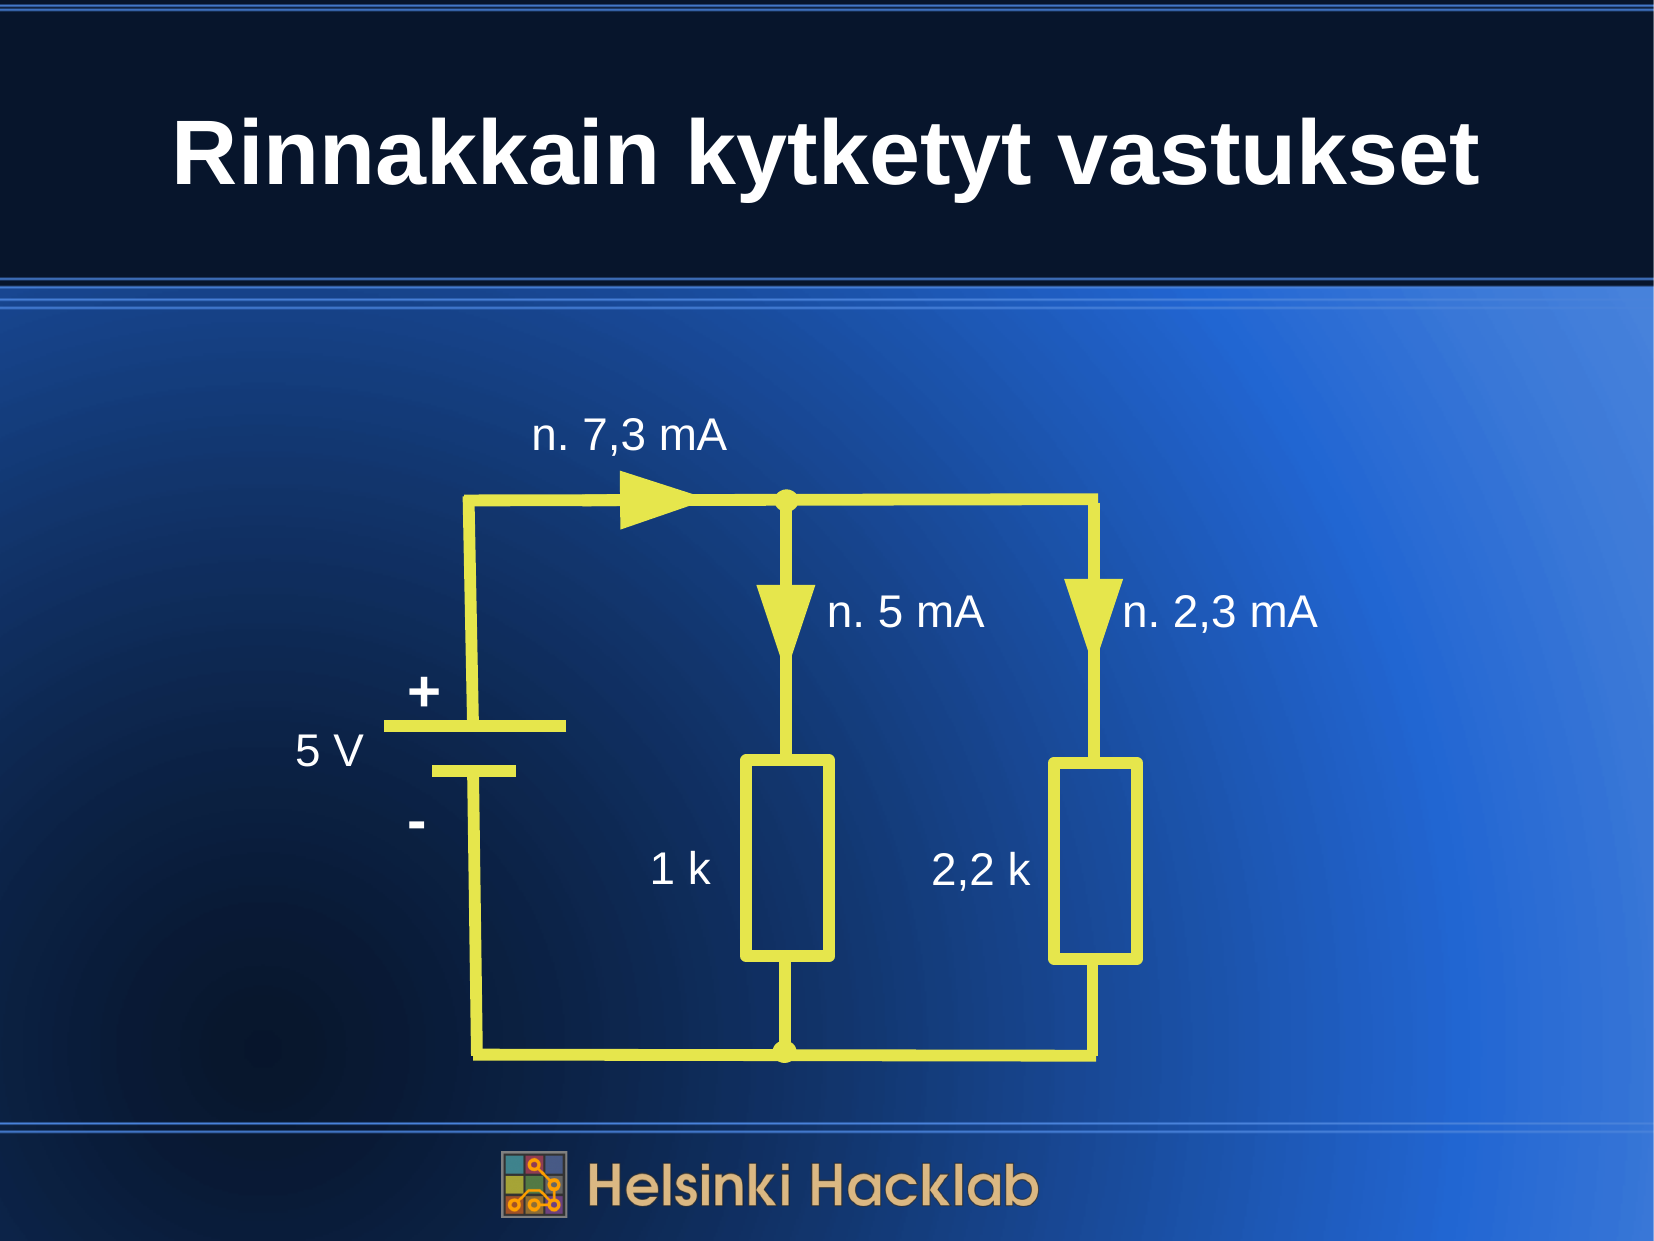

# Rinnakkain kytketyt vastukset
n. 7,3 mA
n. 5 mA
n. 2,3 mA
+
5 V
-
1 k
 2,2 k